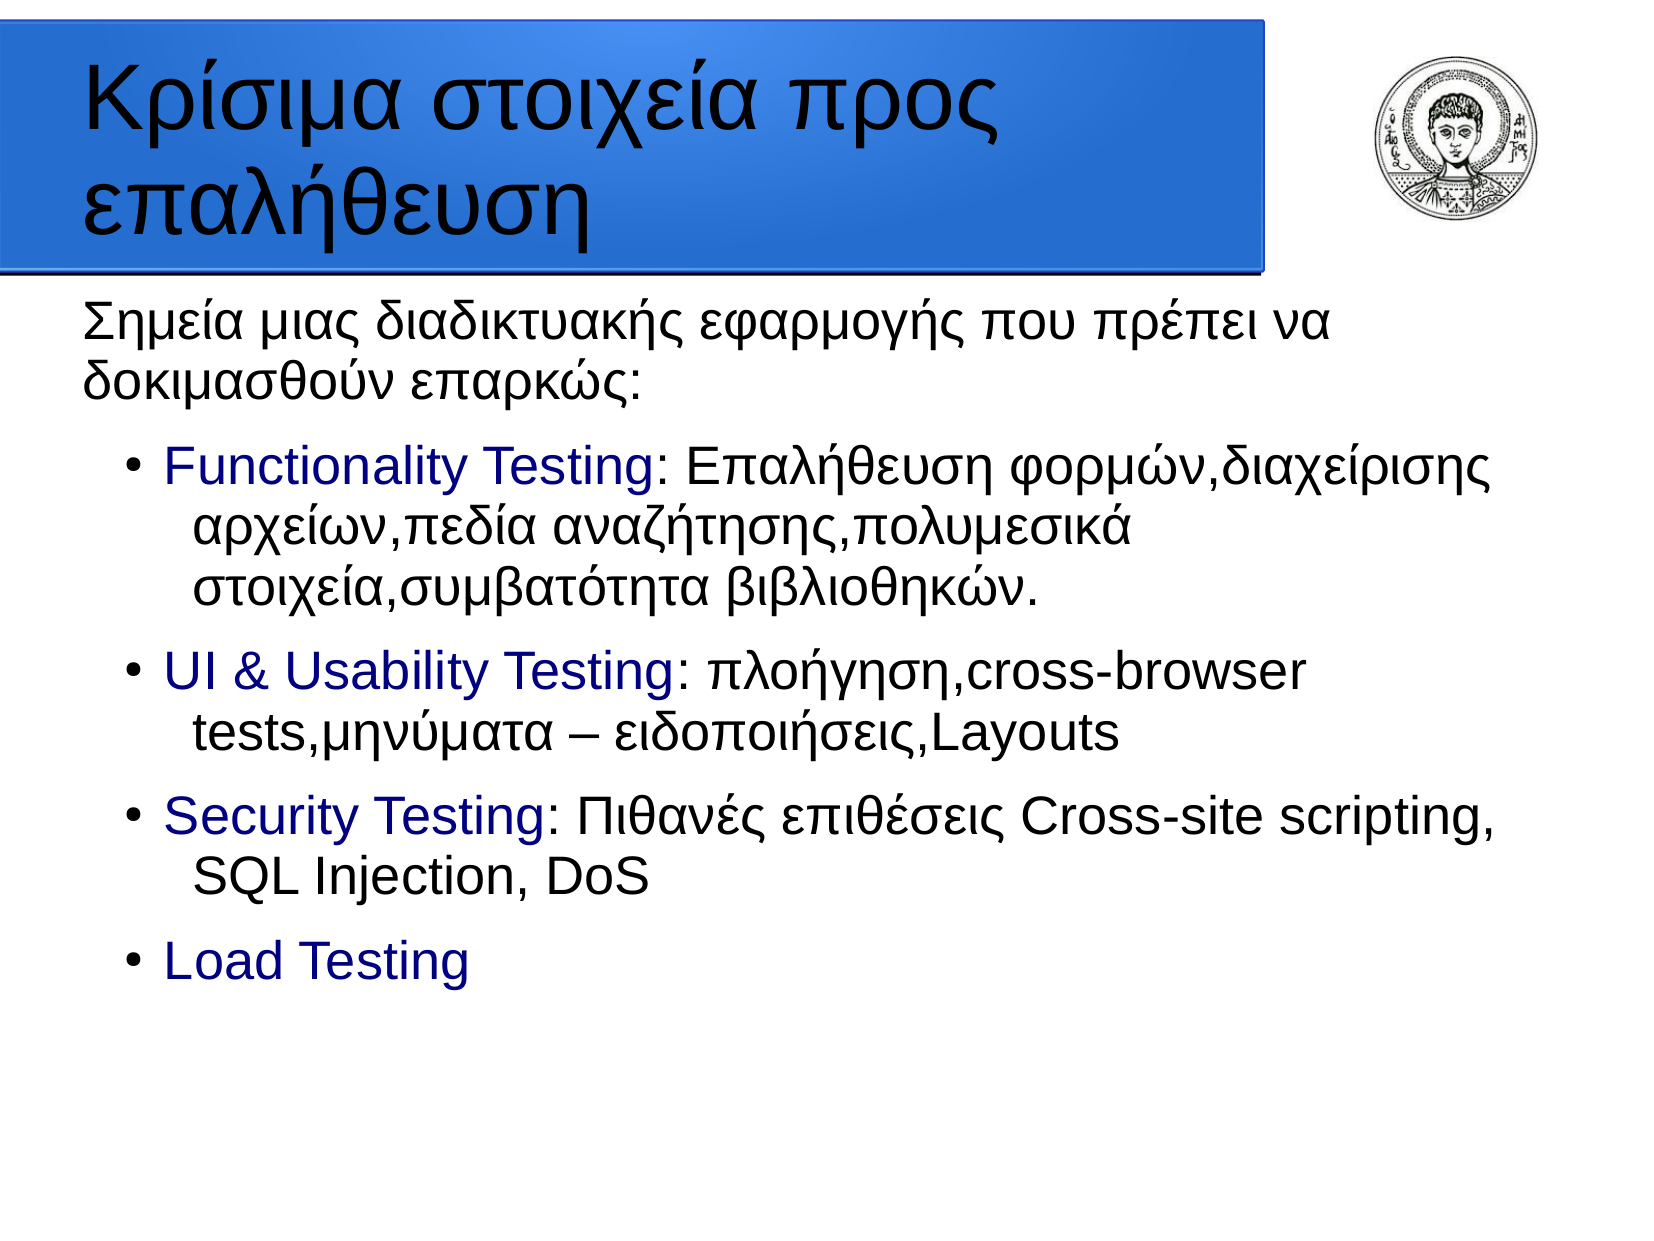

# Κρίσιμα στοιχεία προς επαλήθευση
Σημεία μιας διαδικτυακής εφαρμογής που πρέπει να δοκιμασθούν επαρκώς:
Functionality Testing: Επαλήθευση φορμών,διαχείρισης αρχείων,πεδία αναζήτησης,πολυμεσικά στοιχεία,συμβατότητα βιβλιοθηκών.
UI & Usability Testing: πλοήγηση,cross-browser tests,μηνύματα – ειδοποιήσεις,Layouts
Security Testing: Πιθανές επιθέσεις Cross-site scripting, SQL Injection, DoS
Load Testing